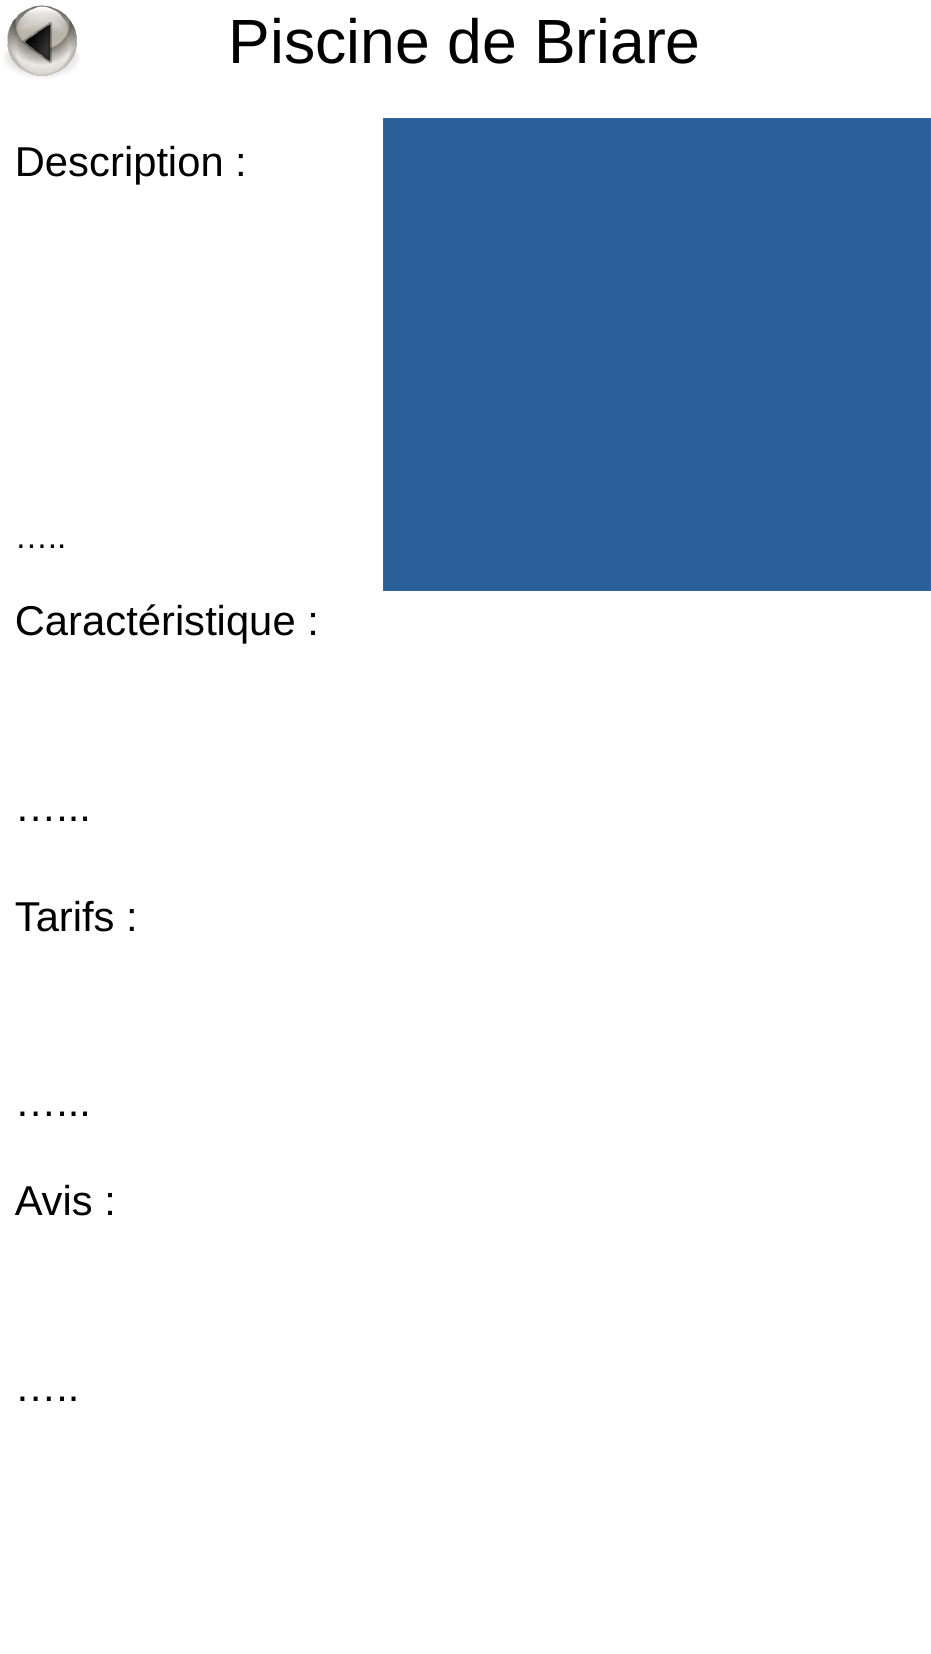

Piscine de Briare
Description :
…..
Caractéristique :
…...
Tarifs :
…...
Avis :
…..